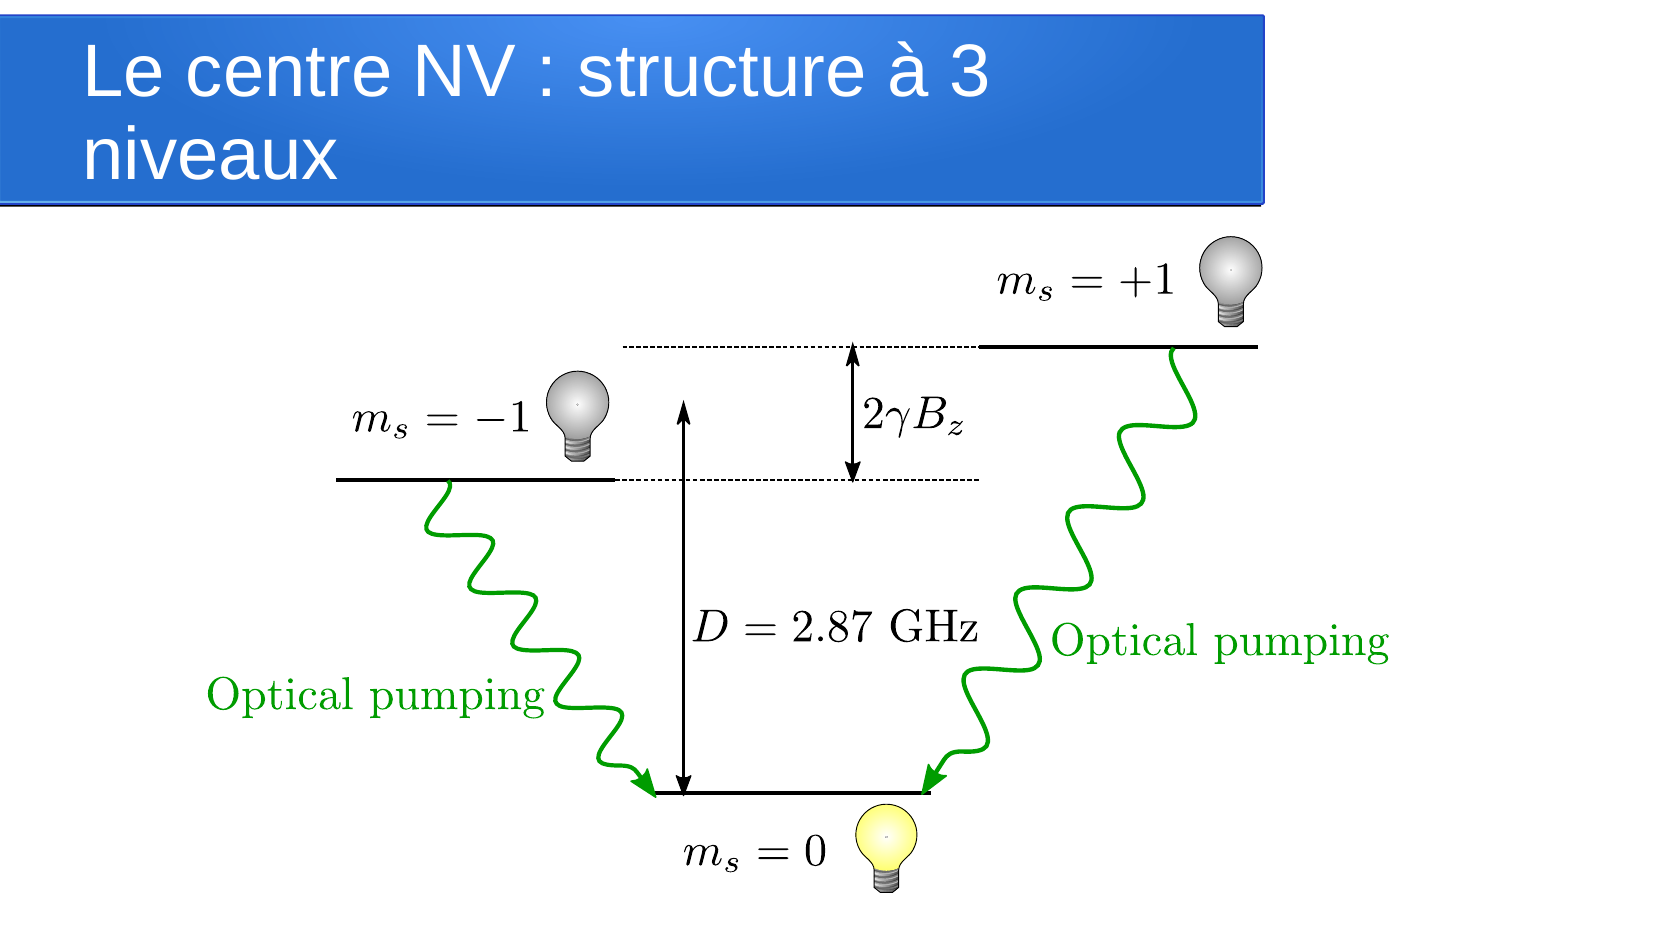

# Le centre NV : structure à 3 niveaux